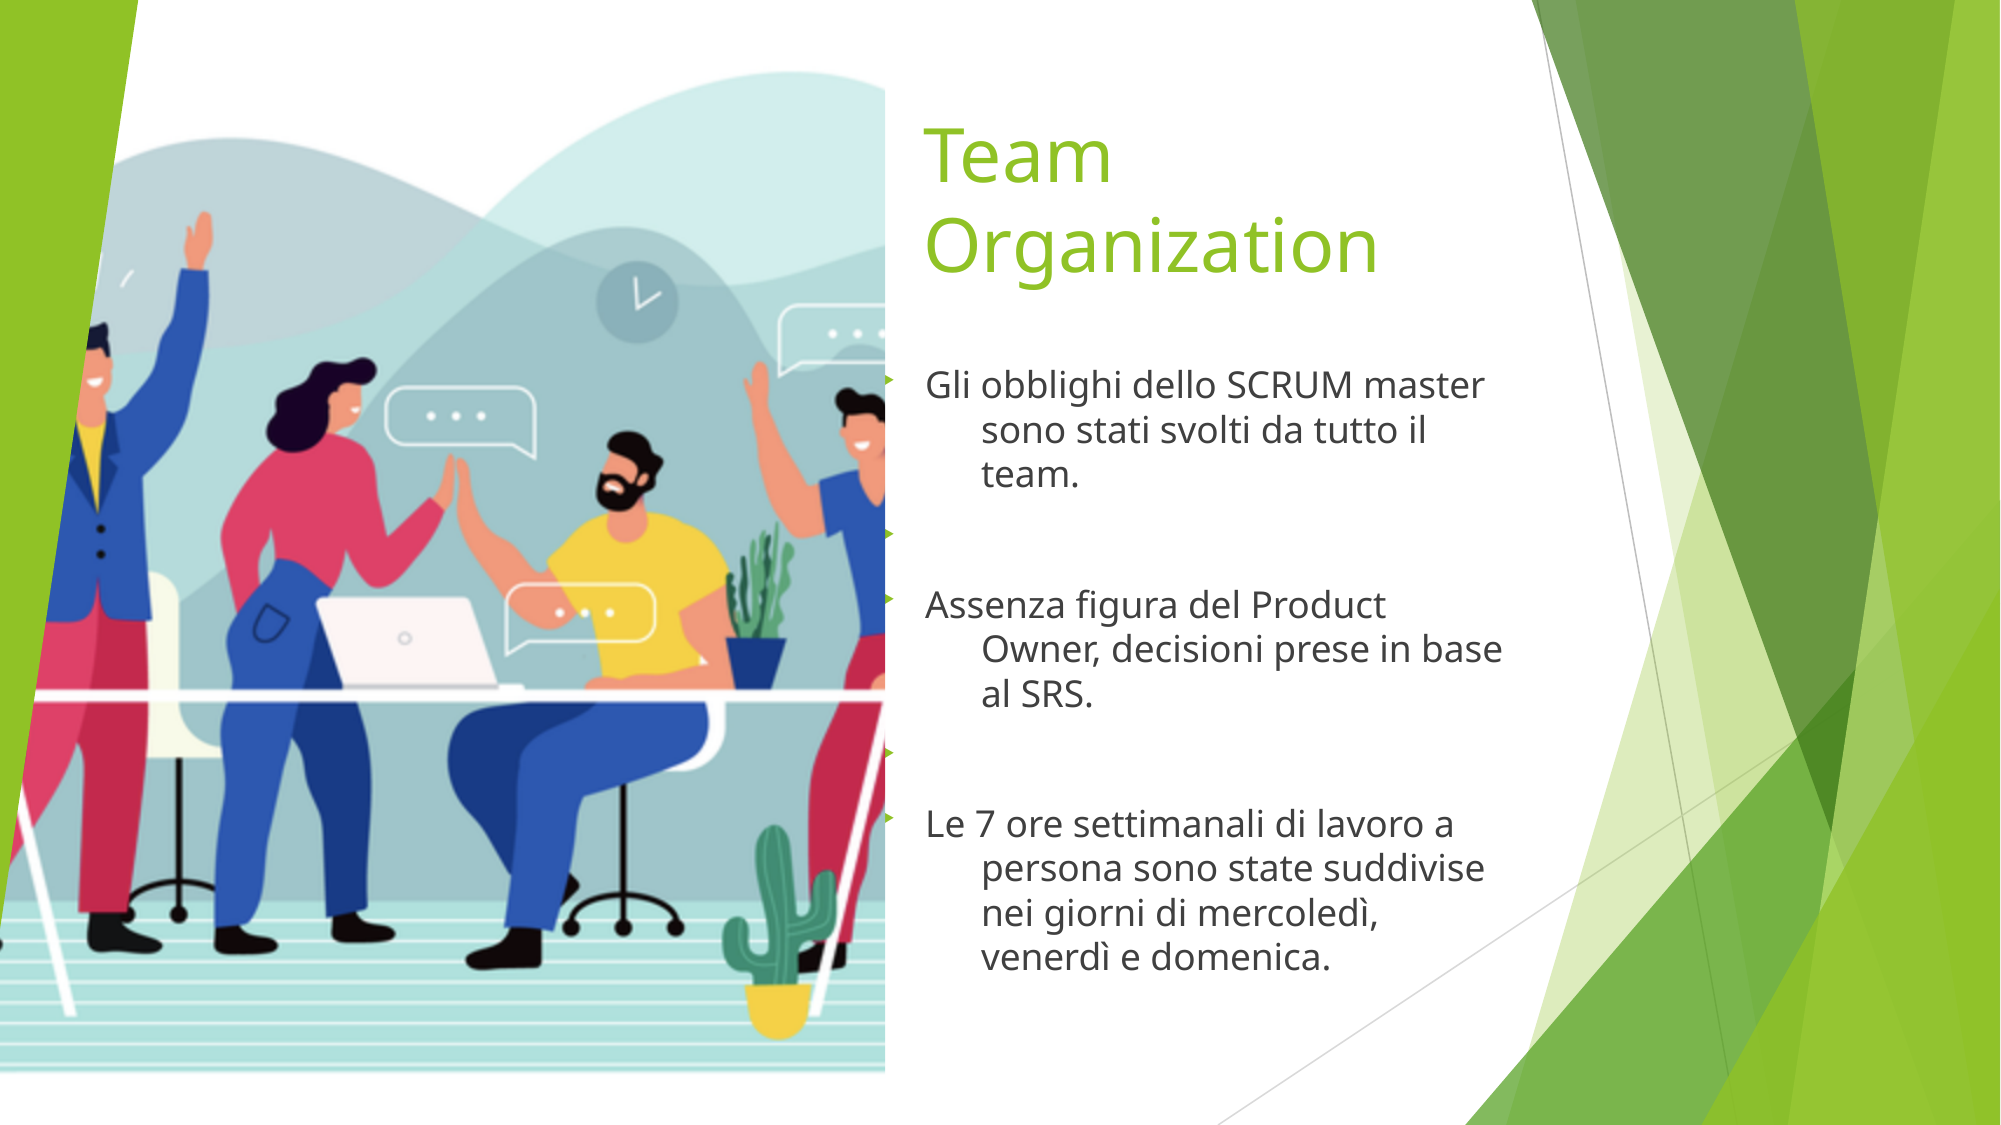

# Team Organization
Gli obblighi dello SCRUM master sono stati svolti da tutto il team.
Assenza figura del Product Owner, decisioni prese in base al SRS.
Le 7 ore settimanali di lavoro a persona sono state suddivise nei giorni di mercoledì, venerdì e domenica.